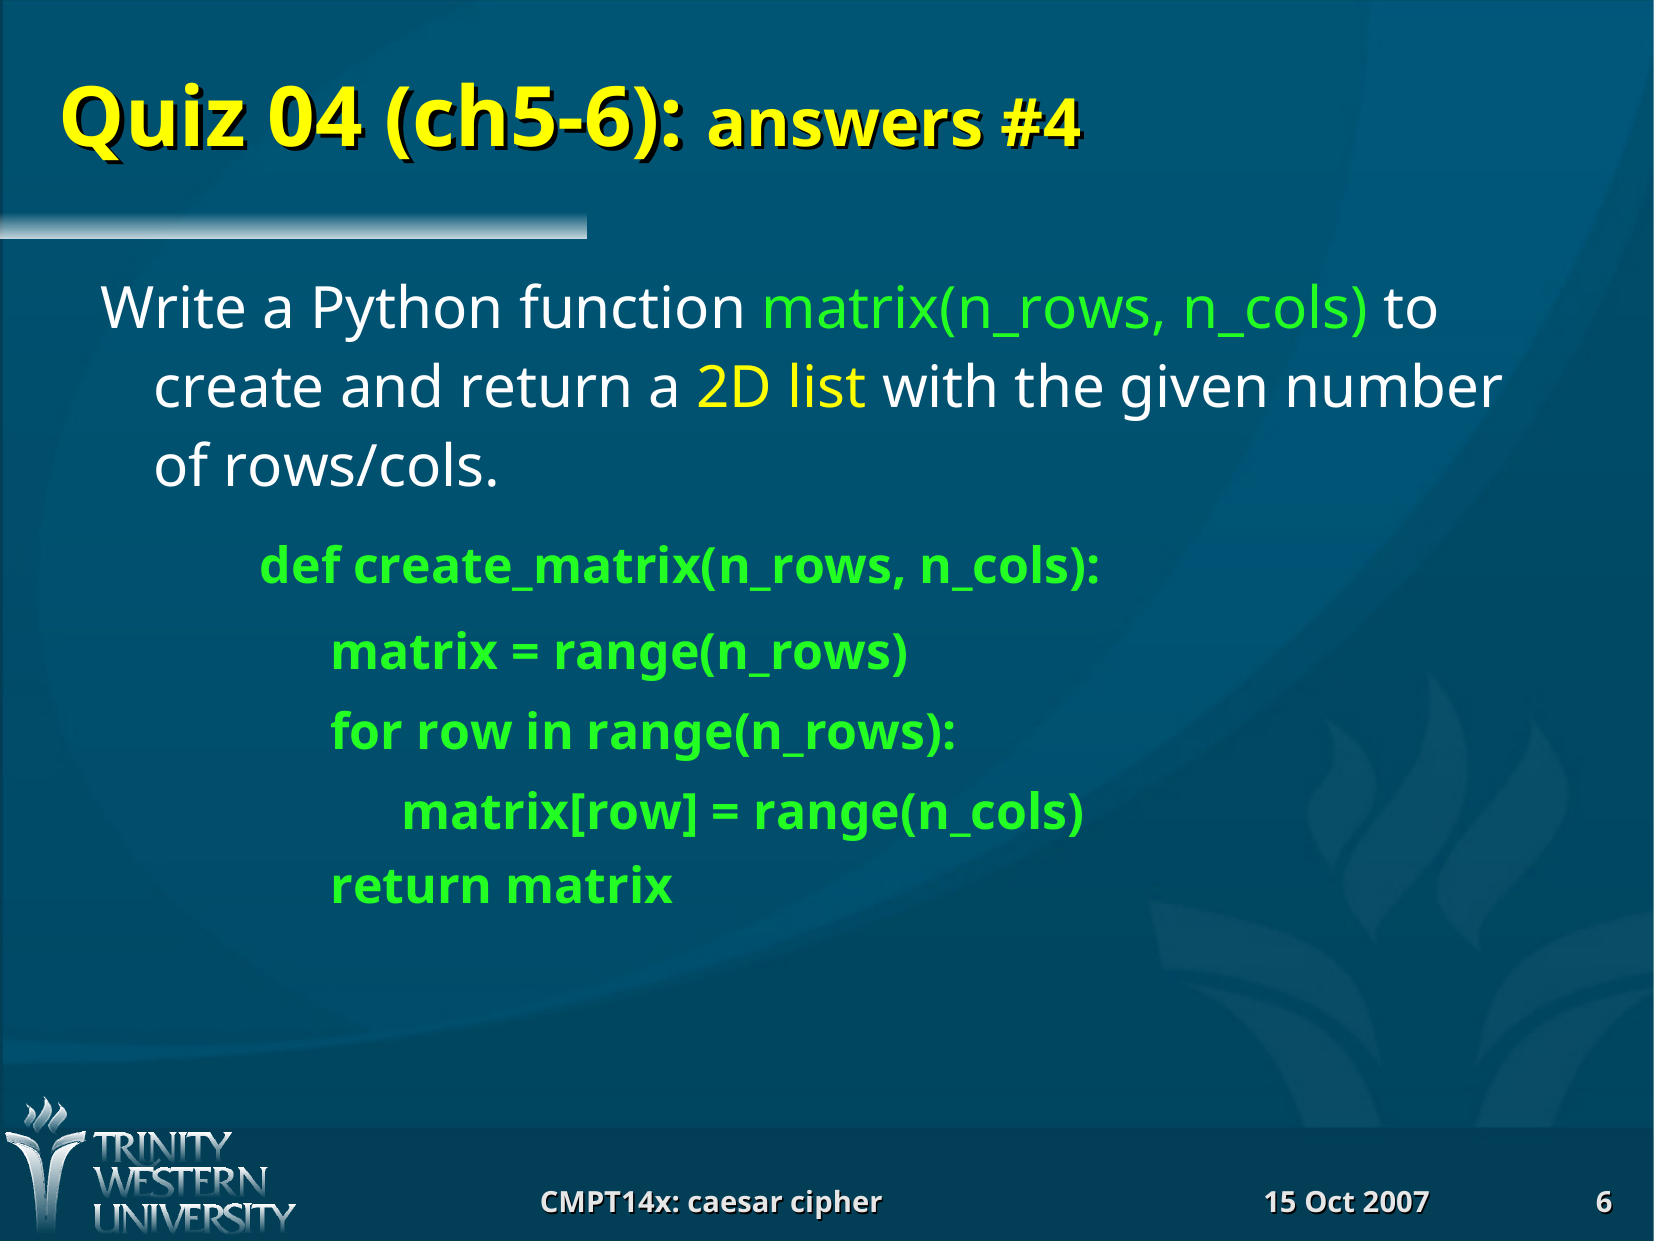

# Quiz 04 (ch5-6): answers #4
Write a Python function matrix(n_rows, n_cols) to create and return a 2D list with the given number of rows/cols.
def create_matrix(n_rows, n_cols):
matrix = range(n_rows)
for row in range(n_rows):
matrix[row] = range(n_cols)
return matrix
CMPT14x: caesar cipher
15 Oct 2007
6